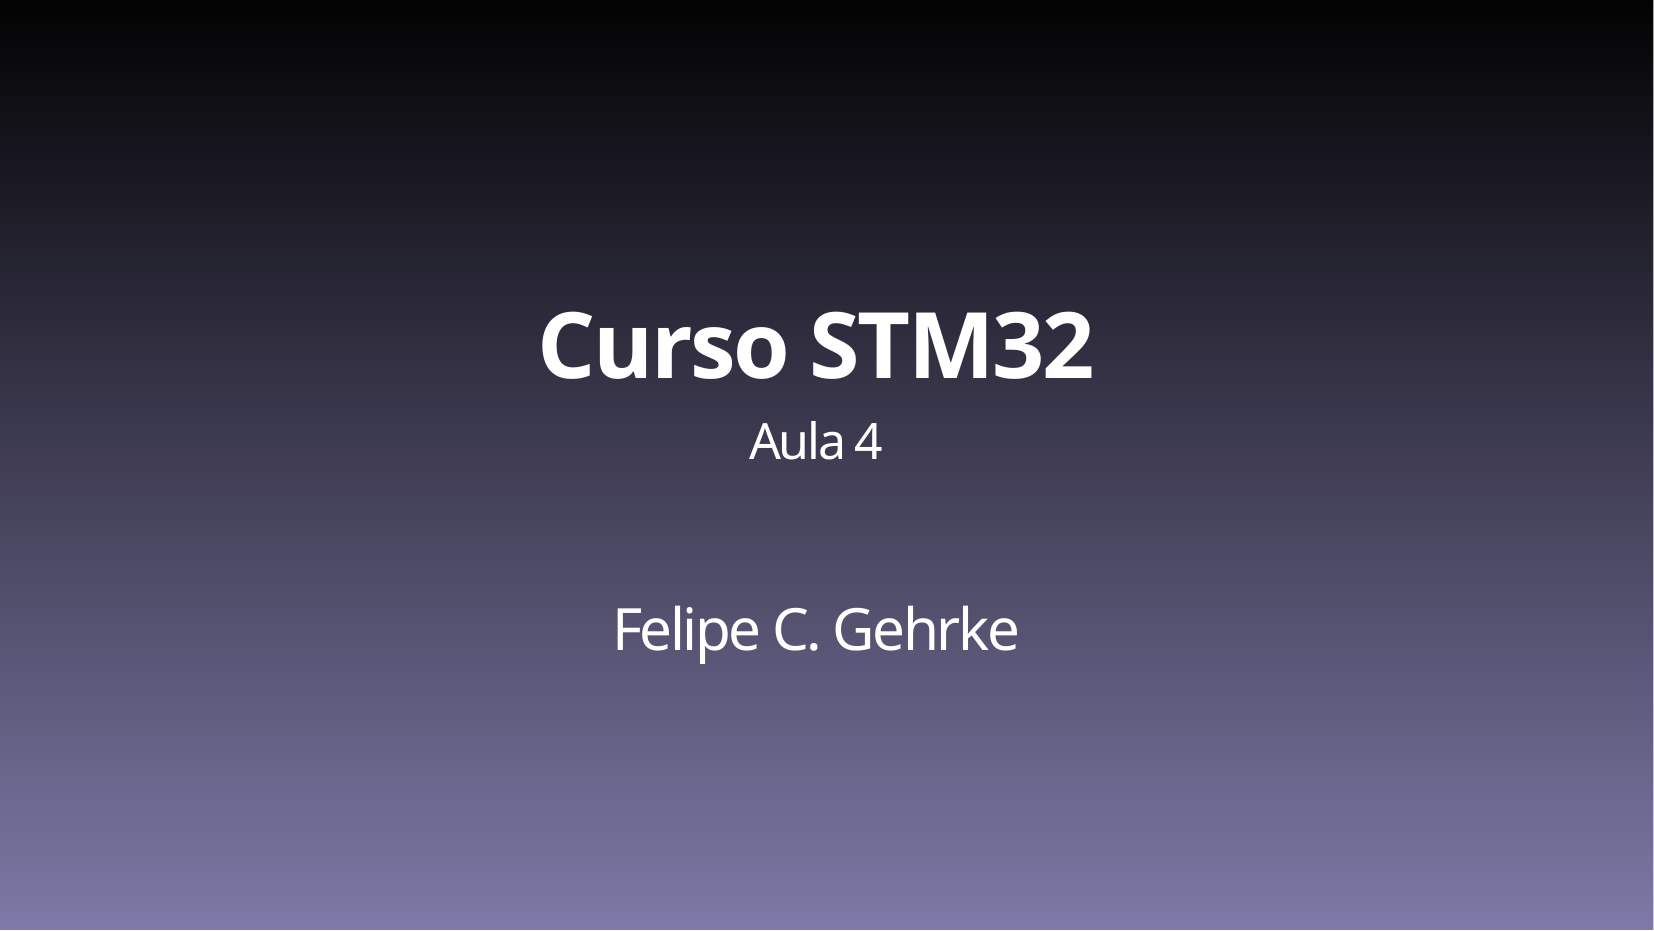

# Curso STM32 Aula 4
Felipe C. Gehrke